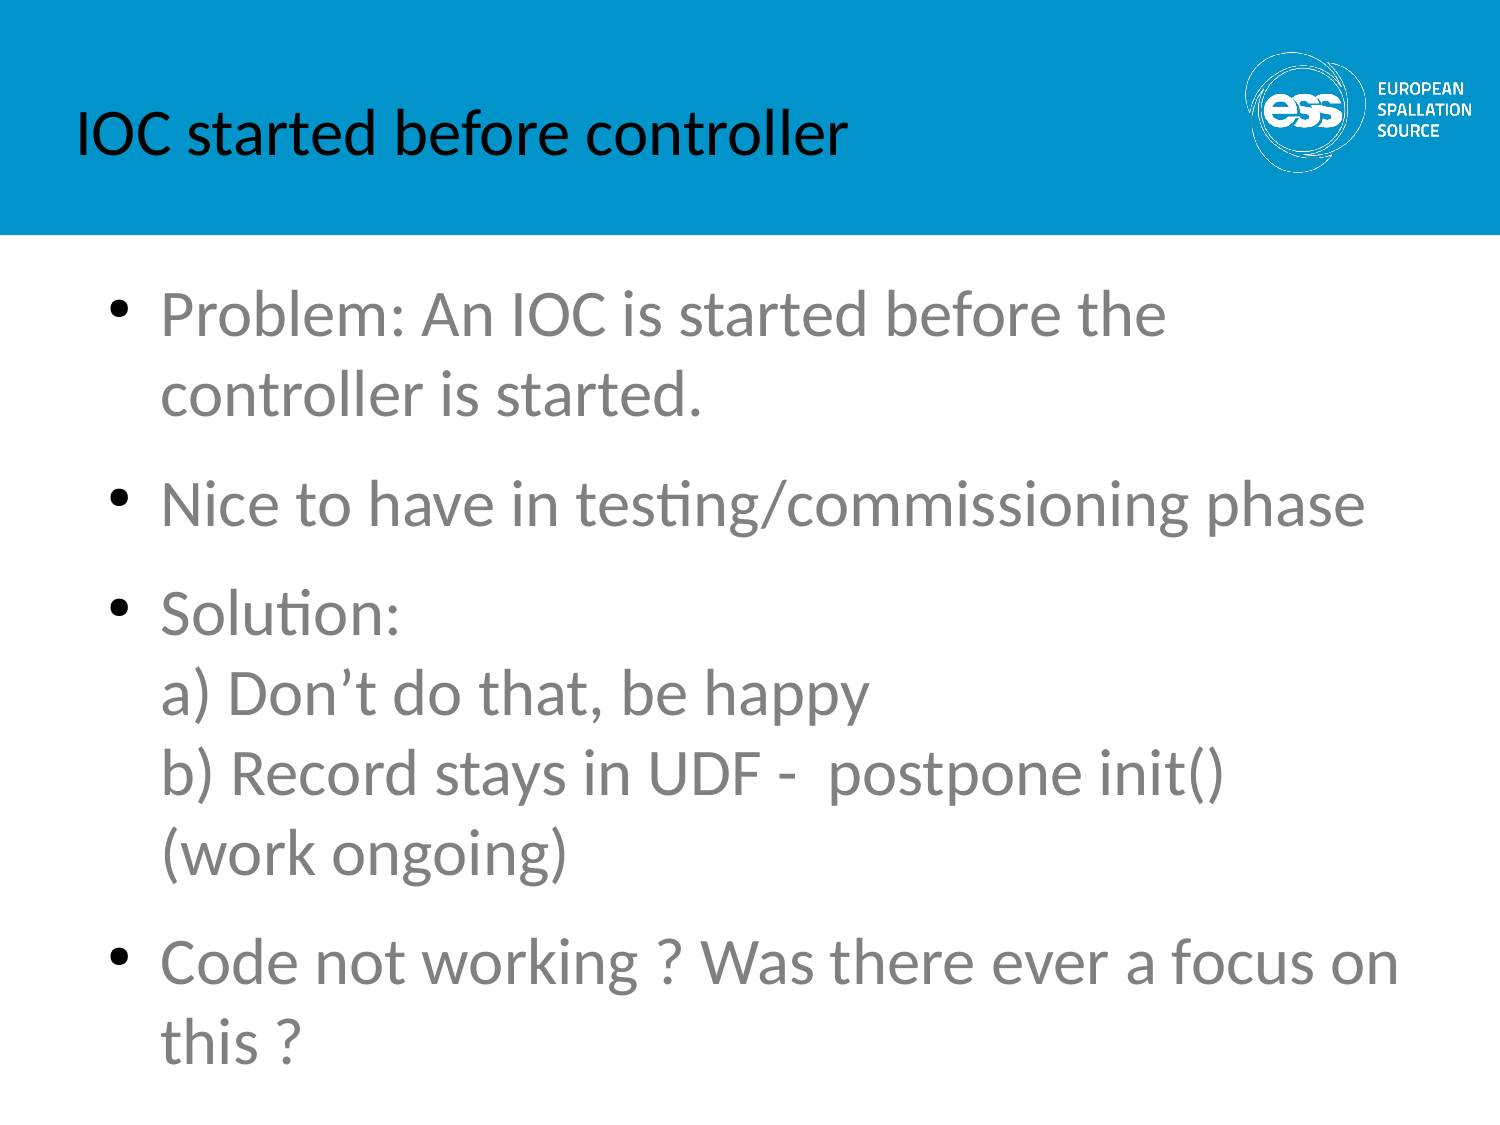

# IOC started before controller
Problem: An IOC is started before the controller is started.
Nice to have in testing/commissioning phase
Solution:
a) Don’t do that, be happy
b) Record stays in UDF - postpone init()
(work ongoing)
Code not working ? Was there ever a focus on this ?